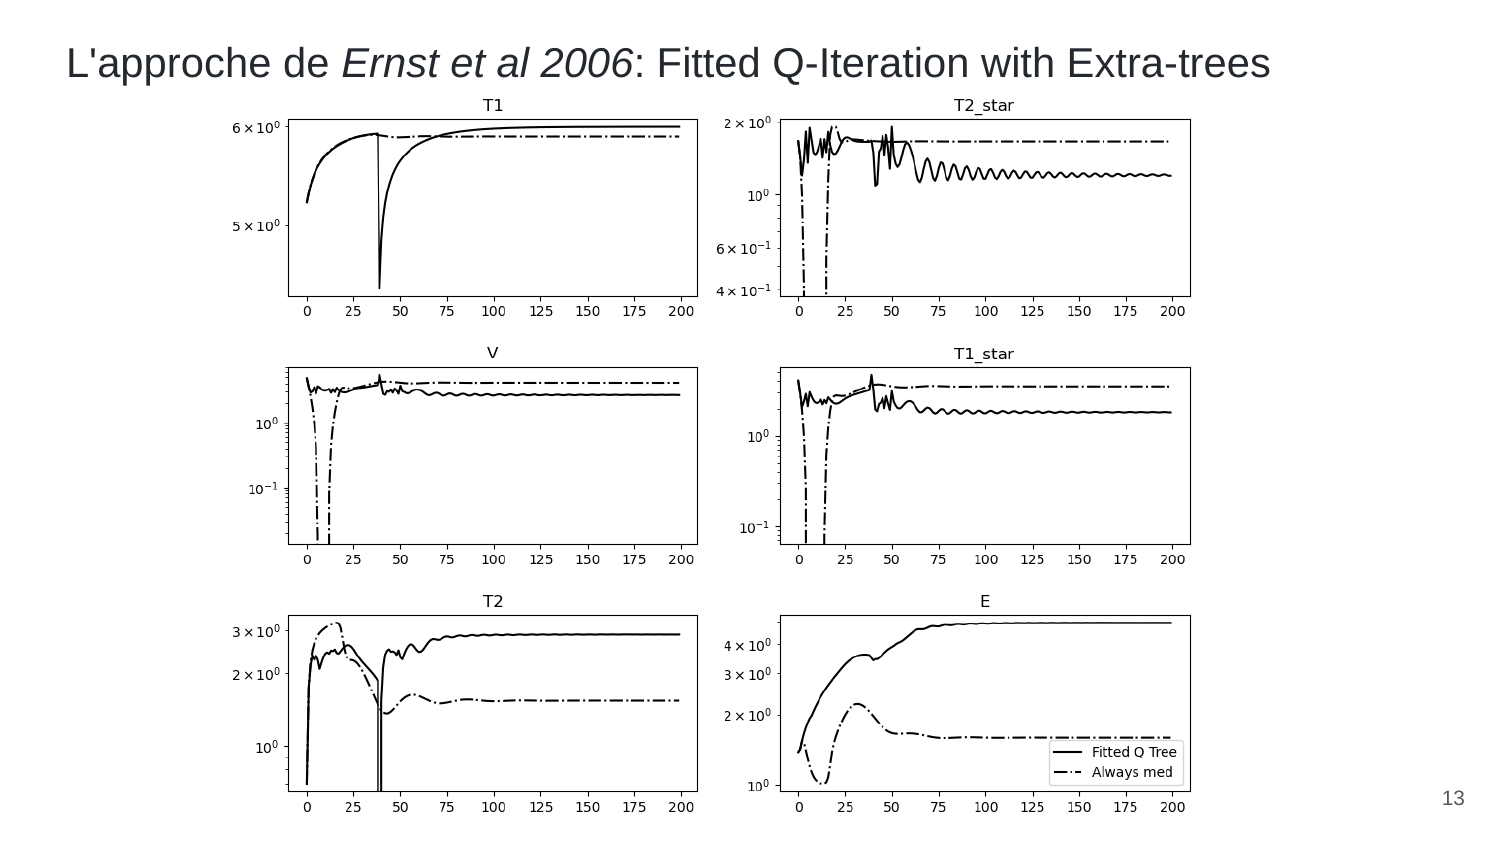

# L'approche de Ernst et al 2006: Fitted Q-Iteration with Extra-trees